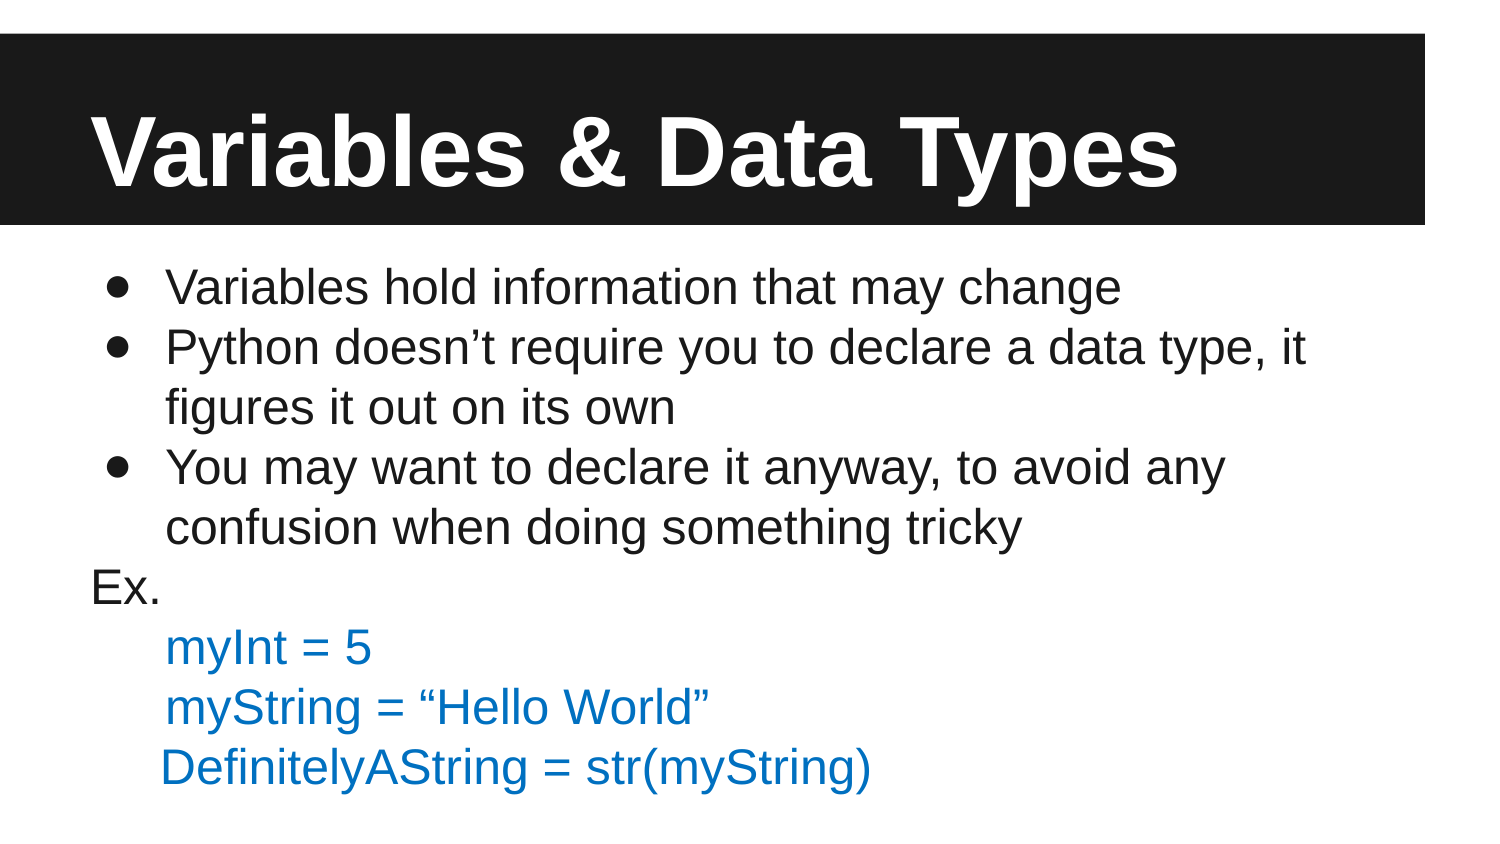

# Variables & Data Types
Variables hold information that may change
Python doesn’t require you to declare a data type, it figures it out on its own
You may want to declare it anyway, to avoid any confusion when doing something tricky
Ex.
	myInt = 5
	myString = “Hello World”
 DefinitelyAString = str(myString)